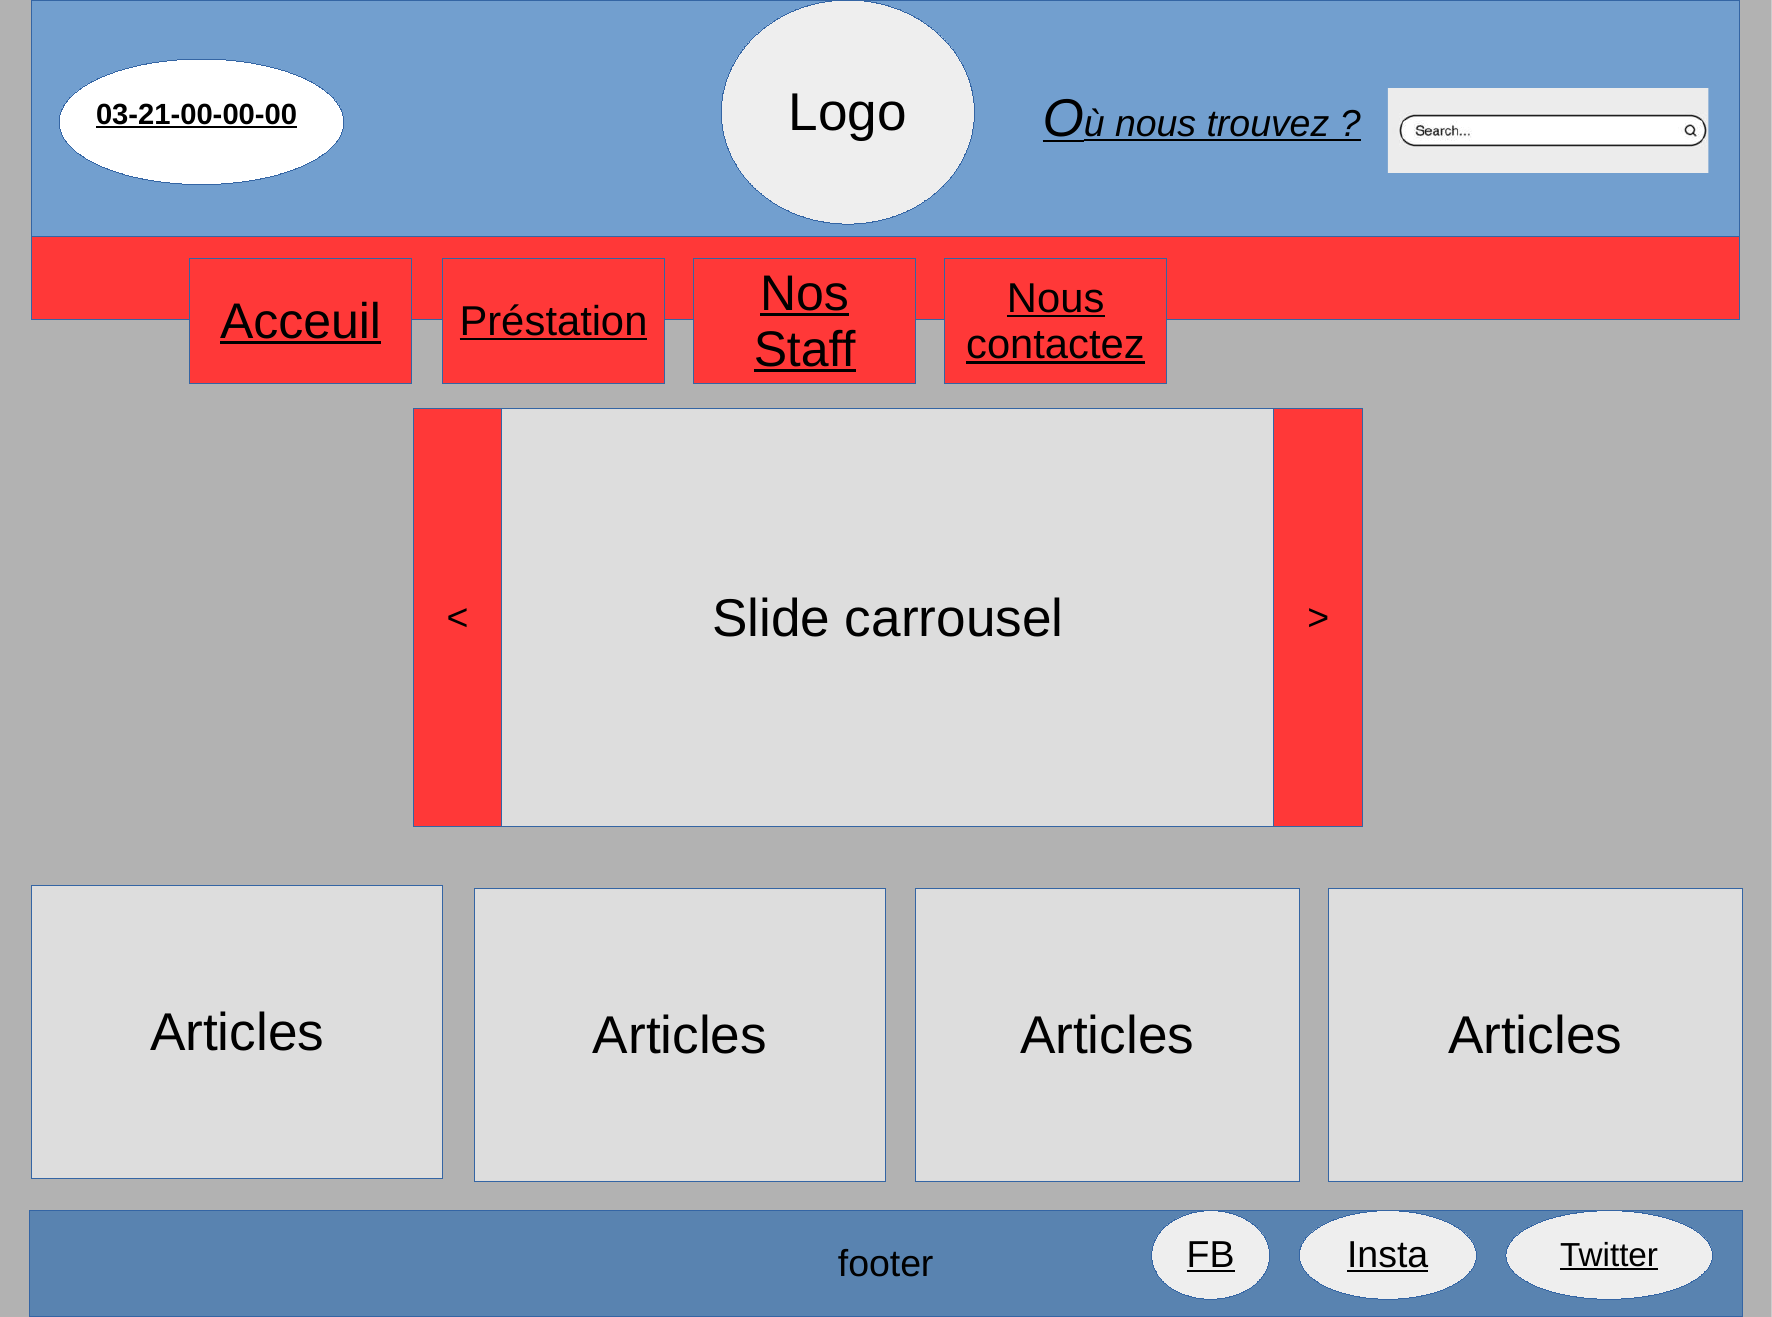

Où nous trouvez ?
Logo
03-21-00-00-00
Acceuil
Préstation
Nos Staff
Nous contactez
Slide carrousel
<
>
Articles
Articles
Articles
Articles
footer
FB
Insta
Twitter